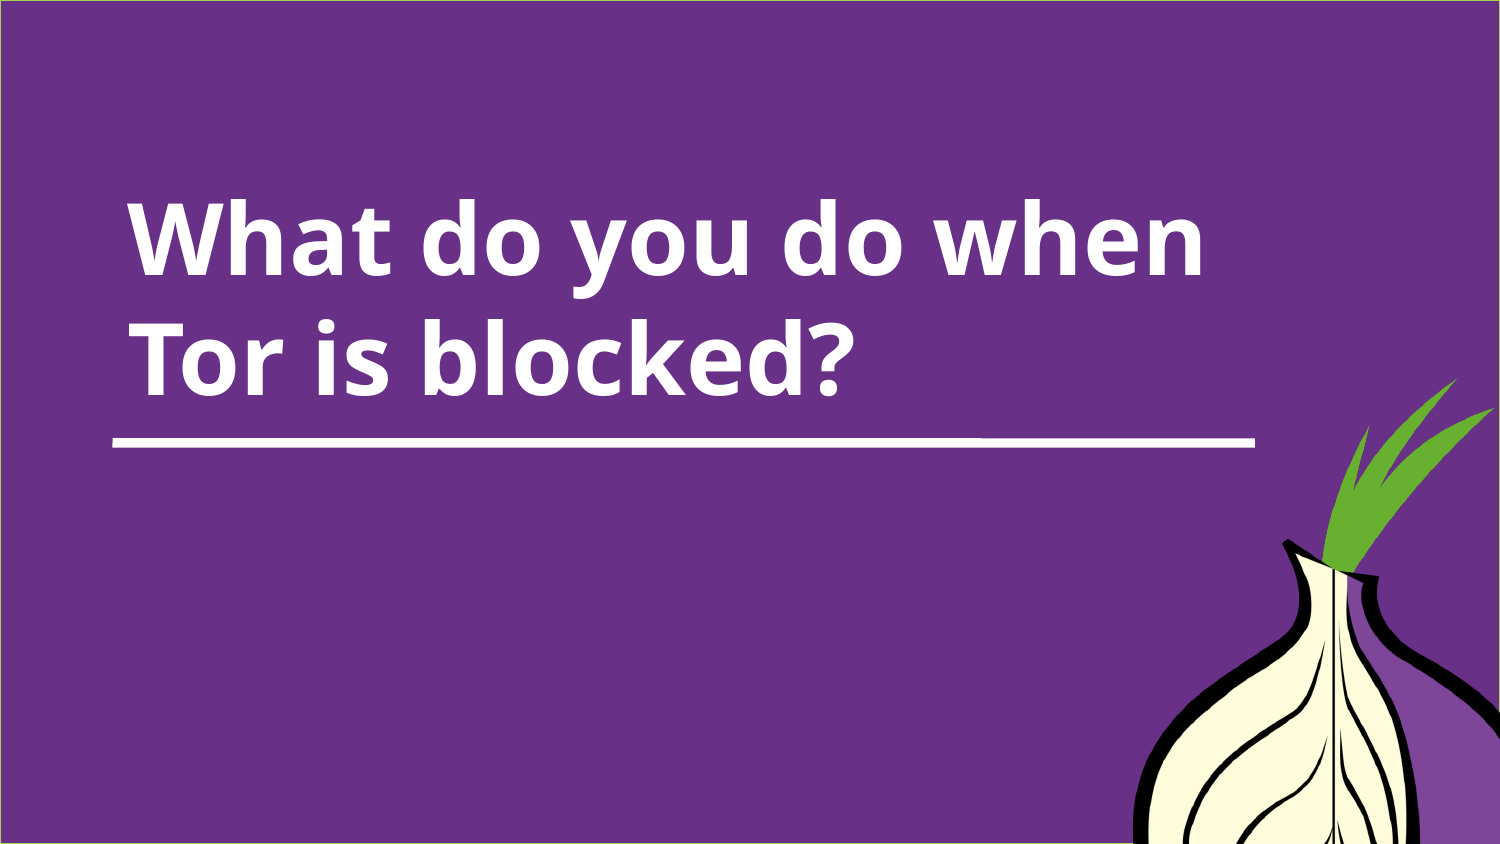

What do you do when Tor is blocked?